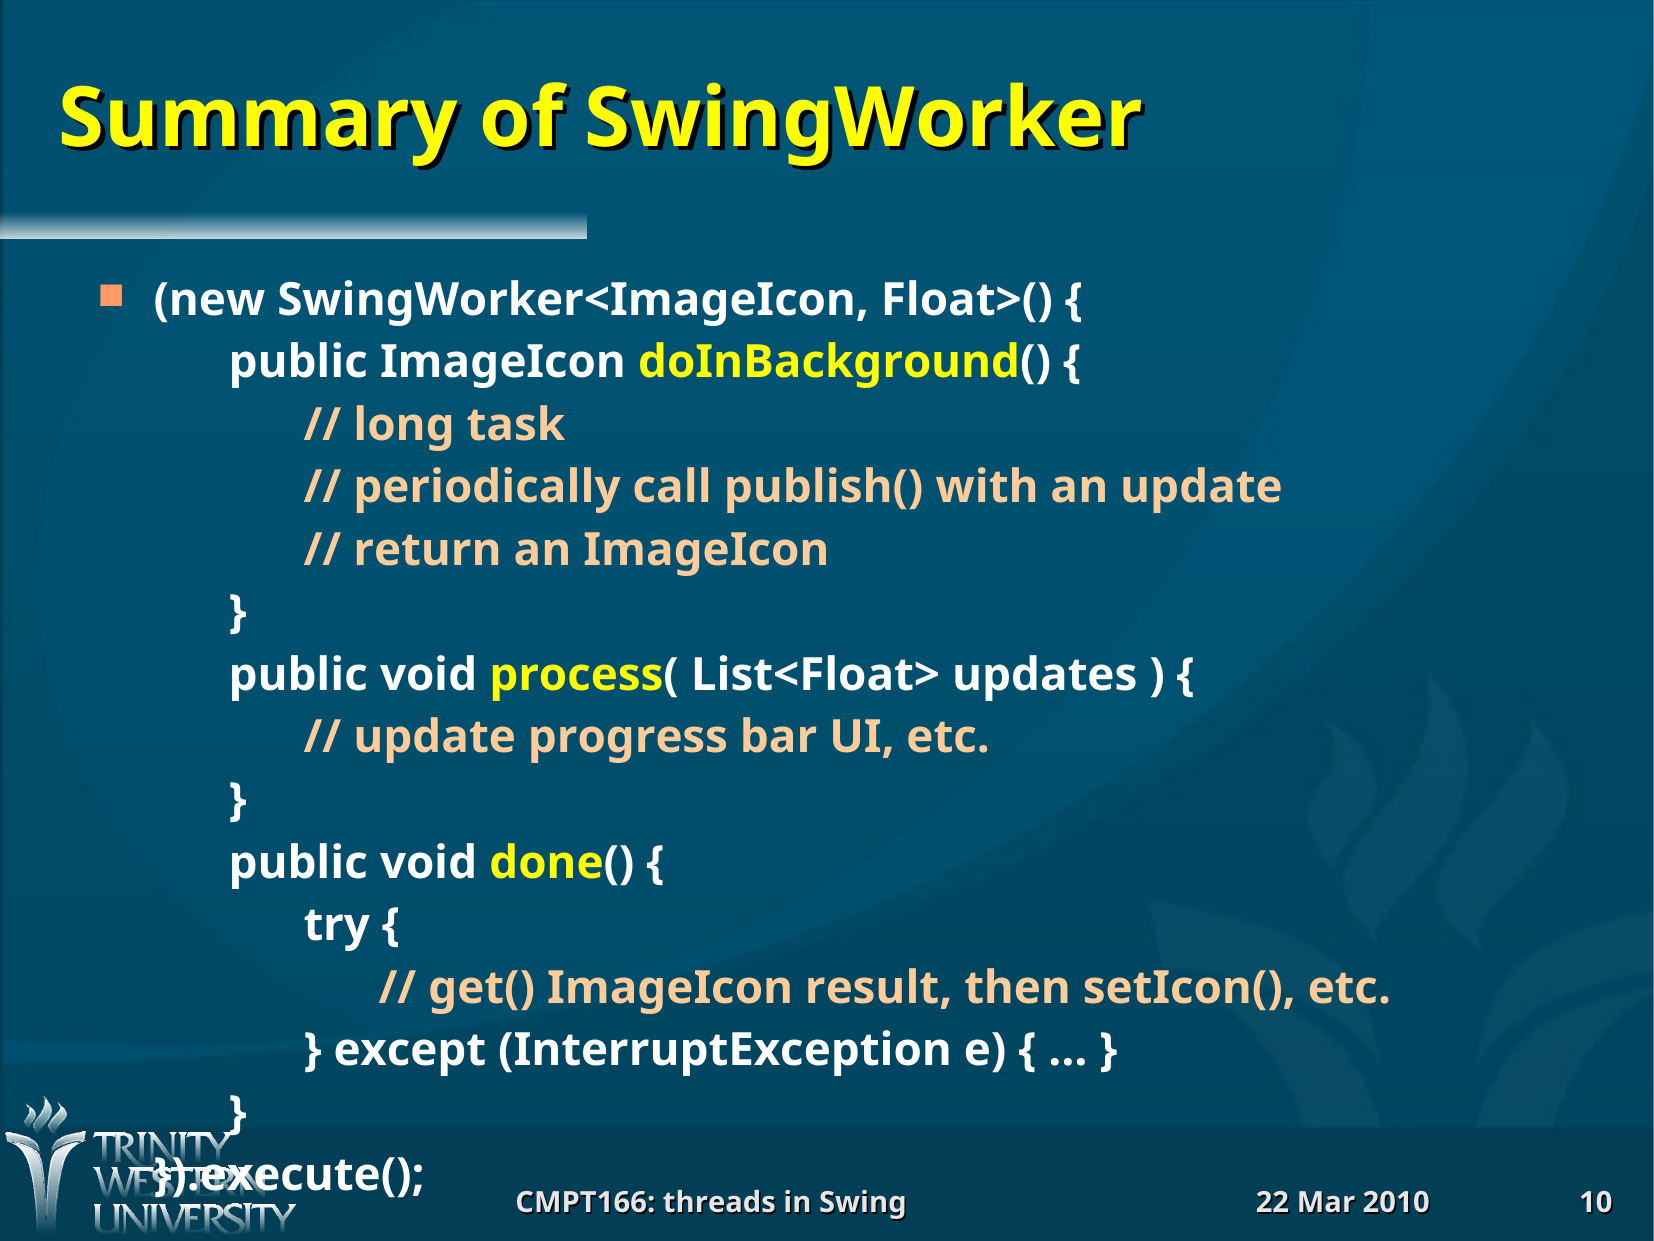

# Summary of SwingWorker
(new SwingWorker<ImageIcon, Float>() {
	public ImageIcon doInBackground() {
		// long task
		// periodically call publish() with an update
		// return an ImageIcon
	}
	public void process( List<Float> updates ) {
		// update progress bar UI, etc.
	}
	public void done() {
		try {
			// get() ImageIcon result, then setIcon(), etc.
		} except (InterruptException e) { … }
	}
}).execute();
CMPT166: threads in Swing
22 Mar 2010
10